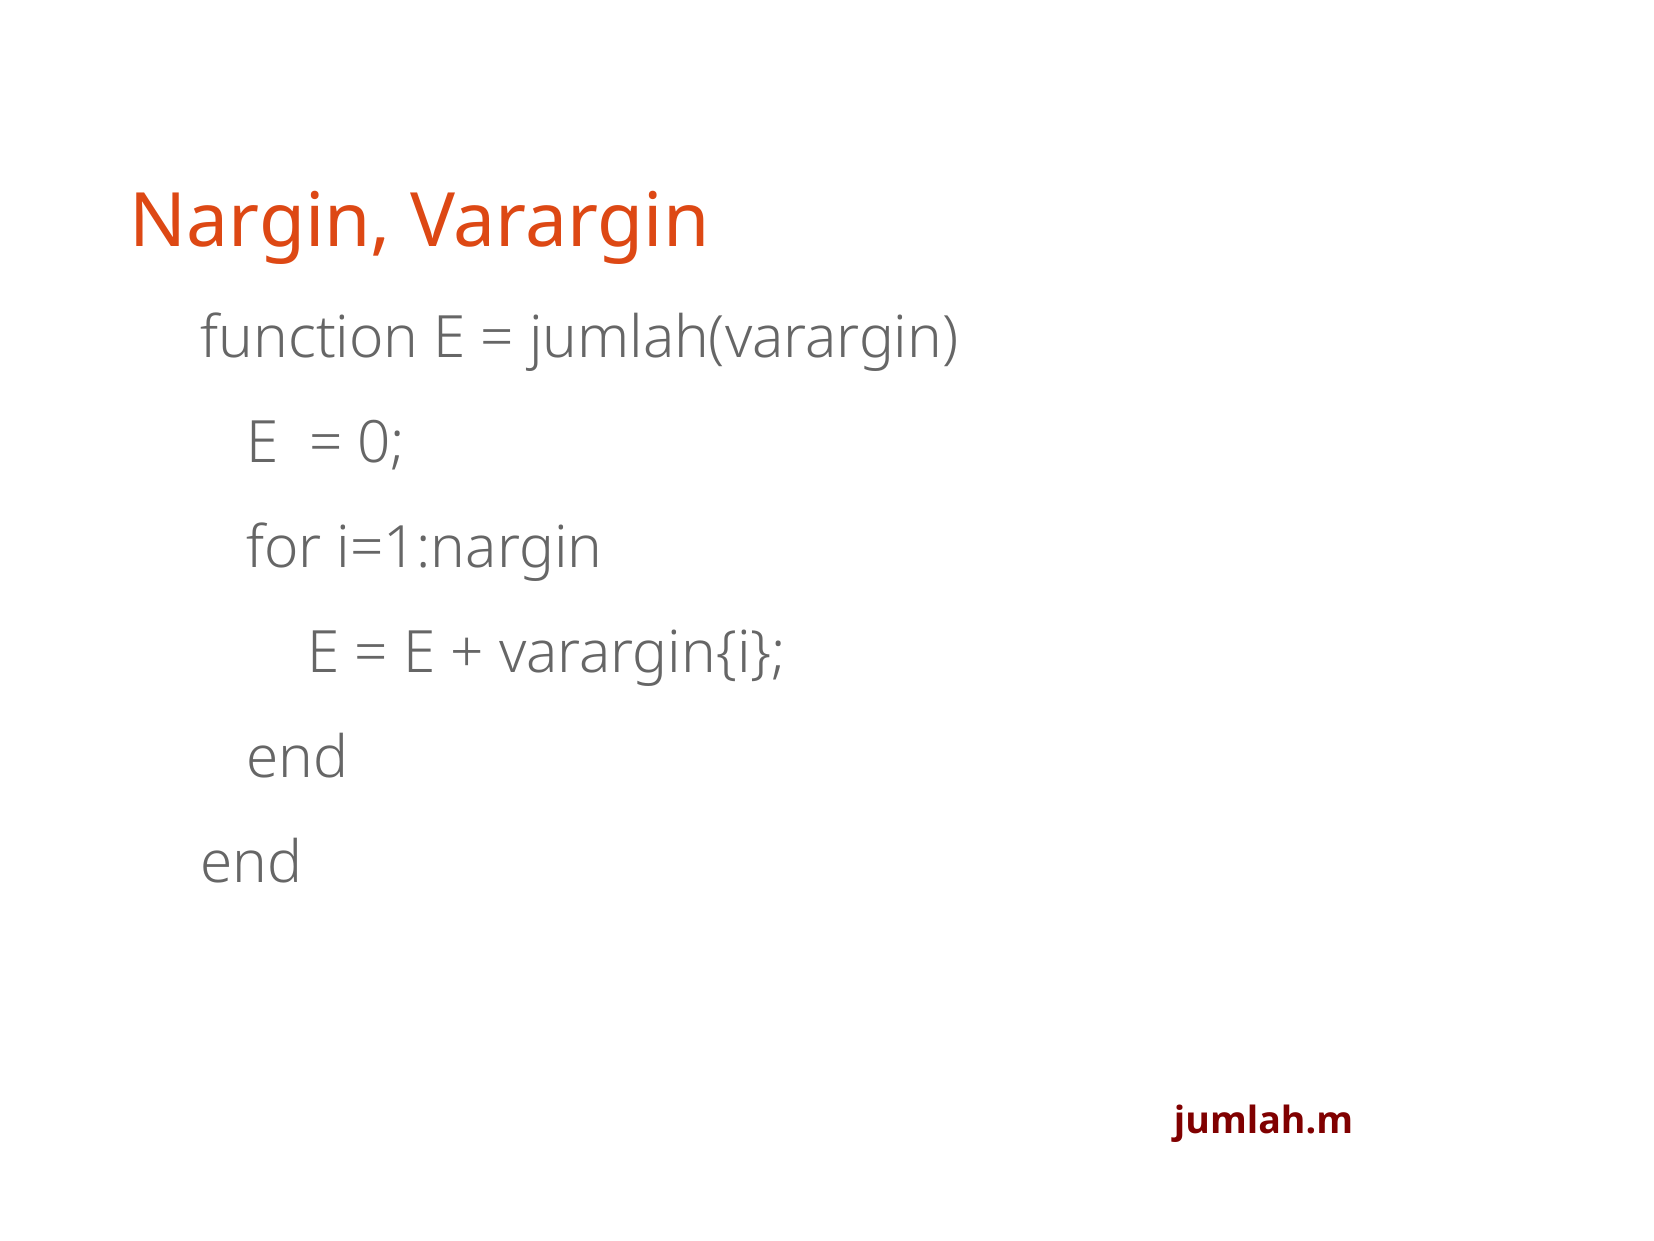

# Nargin, Varargin
function E = jumlah(varargin)
 E = 0;
 for i=1:nargin
 E = E + varargin{i};
 end
end
jumlah.m